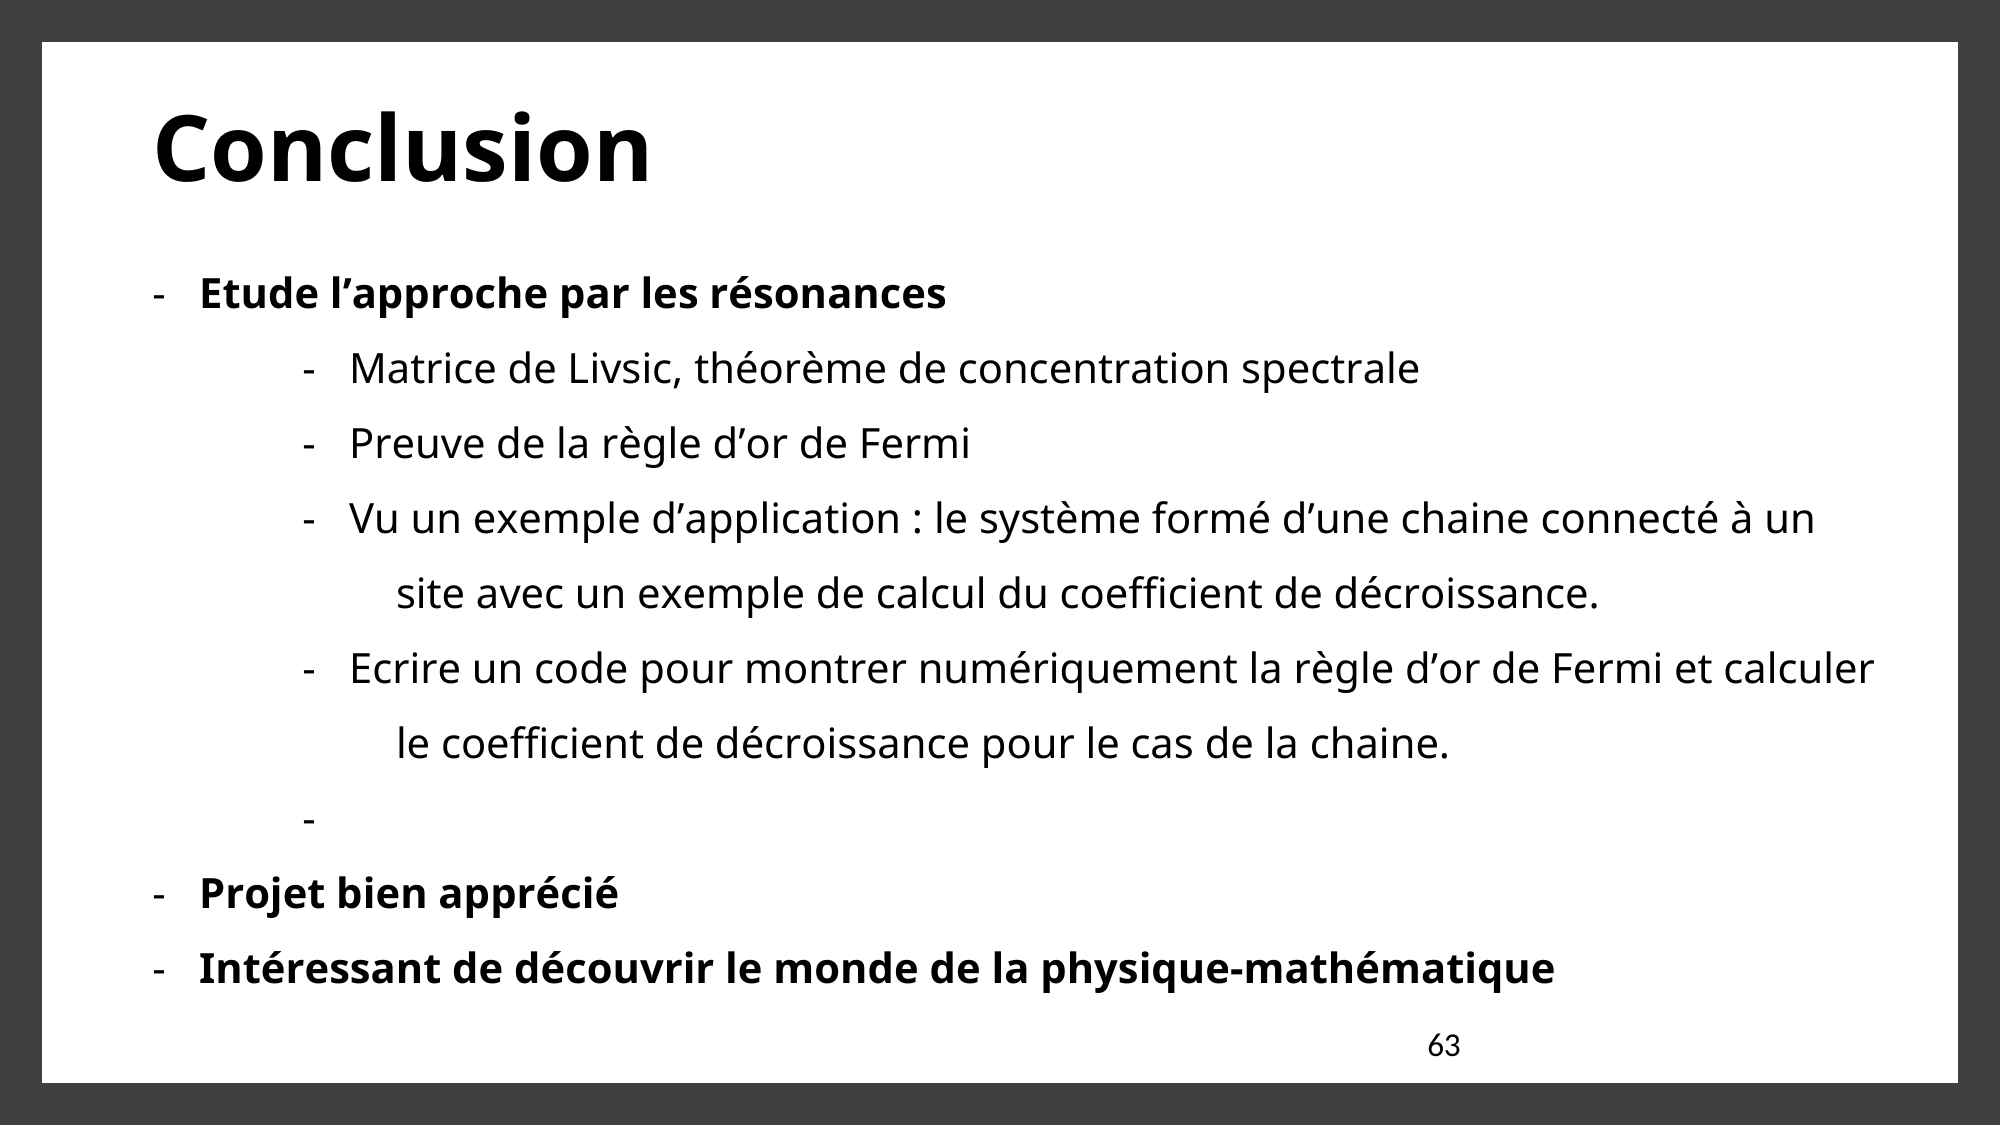

# Conclusion
Etude l’approche par les résonances
Matrice de Livsic, théorème de concentration spectrale
Preuve de la règle d’or de Fermi
Vu un exemple d’application : le système formé d’une chaine connecté à un site avec un exemple de calcul du coefficient de décroissance.
Ecrire un code pour montrer numériquement la règle d’or de Fermi et calculer le coefficient de décroissance pour le cas de la chaine.
Projet bien apprécié
Intéressant de découvrir le monde de la physique-mathématique